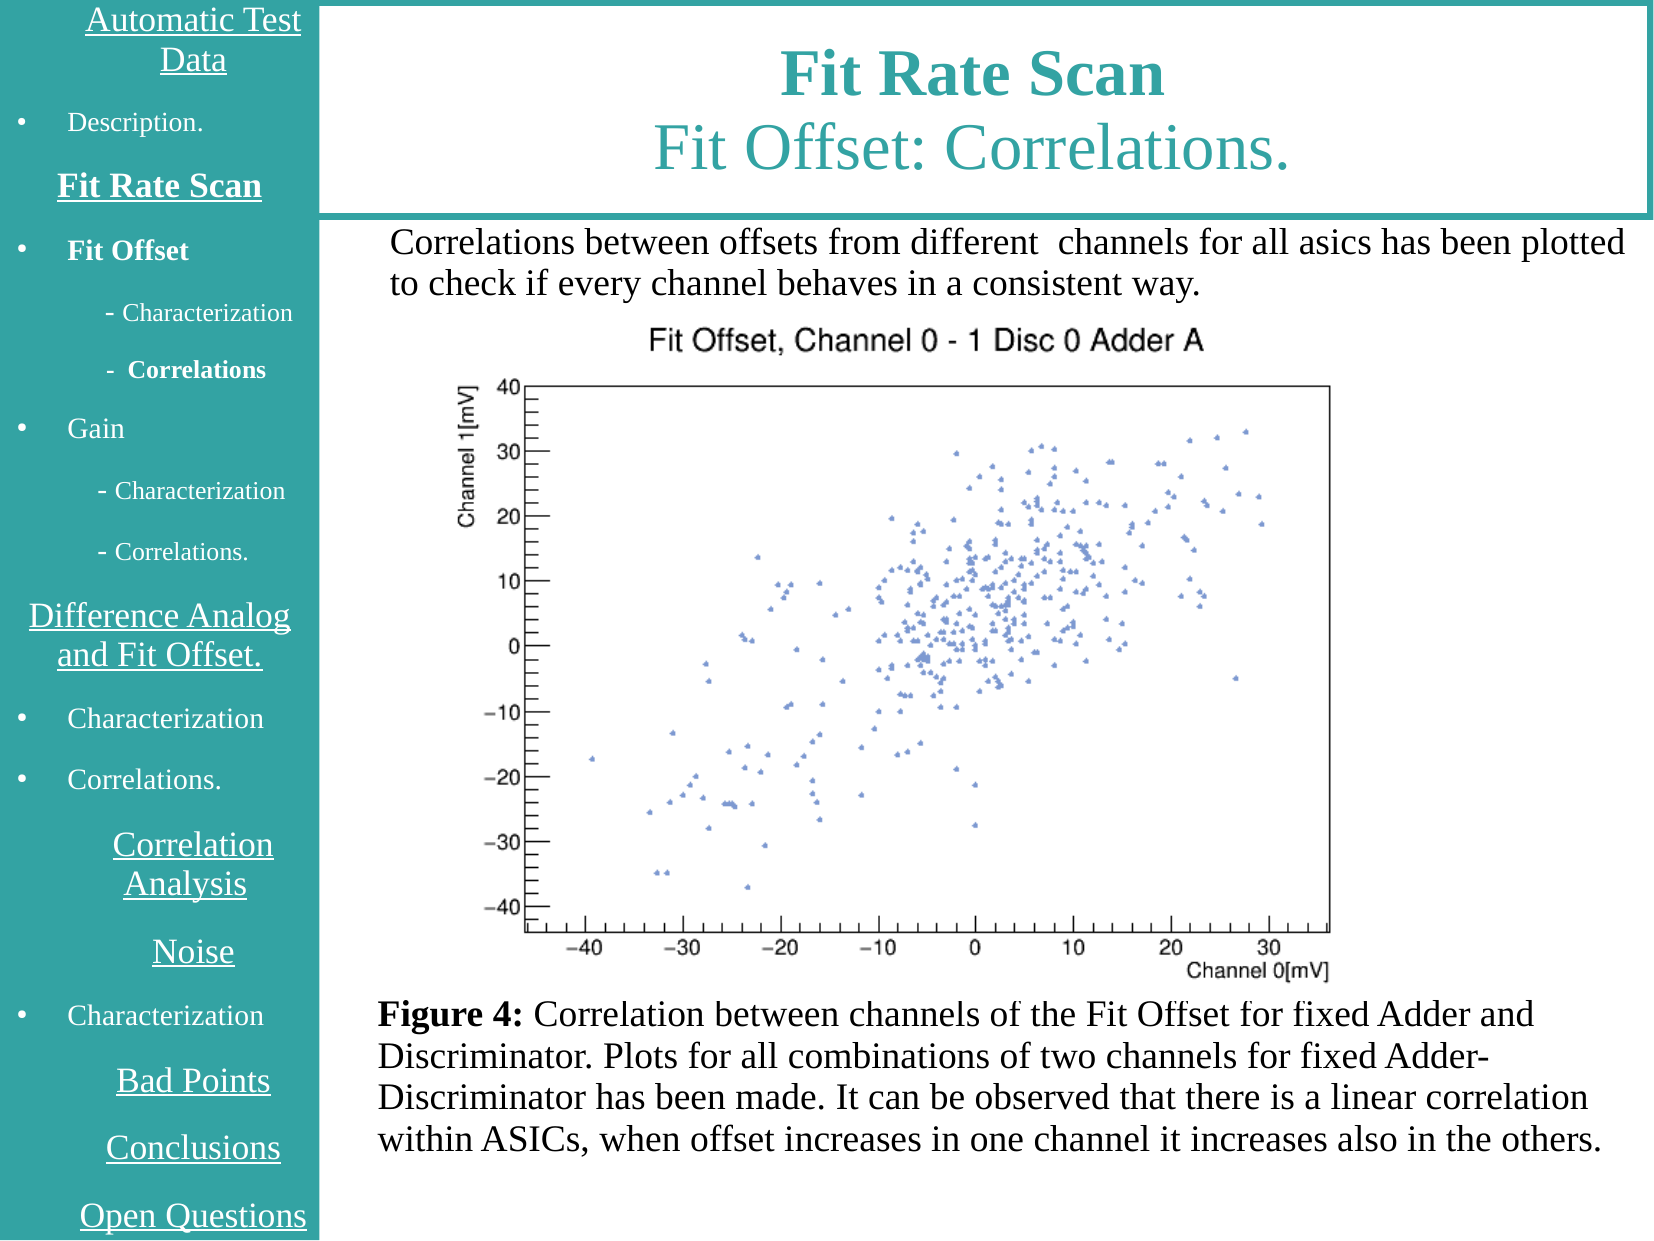

Automatic Test Data
Description.
Fit Rate Scan
Fit Offset
 - Characterization
 - Correlations
Gain
 - Characterization
 - Correlations.
Difference Analog and Fit Offset.
Characterization
Correlations.
Correlation Analysis
Noise
Characterization
Bad Points
Conclusions
Open Questions
# Fit Rate Scan Fit Offset: Correlations.
Correlations between offsets from different channels for all asics has been plotted to check if every channel behaves in a consistent way.
Figure 4: Correlation between channels of the Fit Offset for fixed Adder and Discriminator. Plots for all combinations of two channels for fixed Adder-Discriminator has been made. It can be observed that there is a linear correlation within ASICs, when offset increases in one channel it increases also in the others.